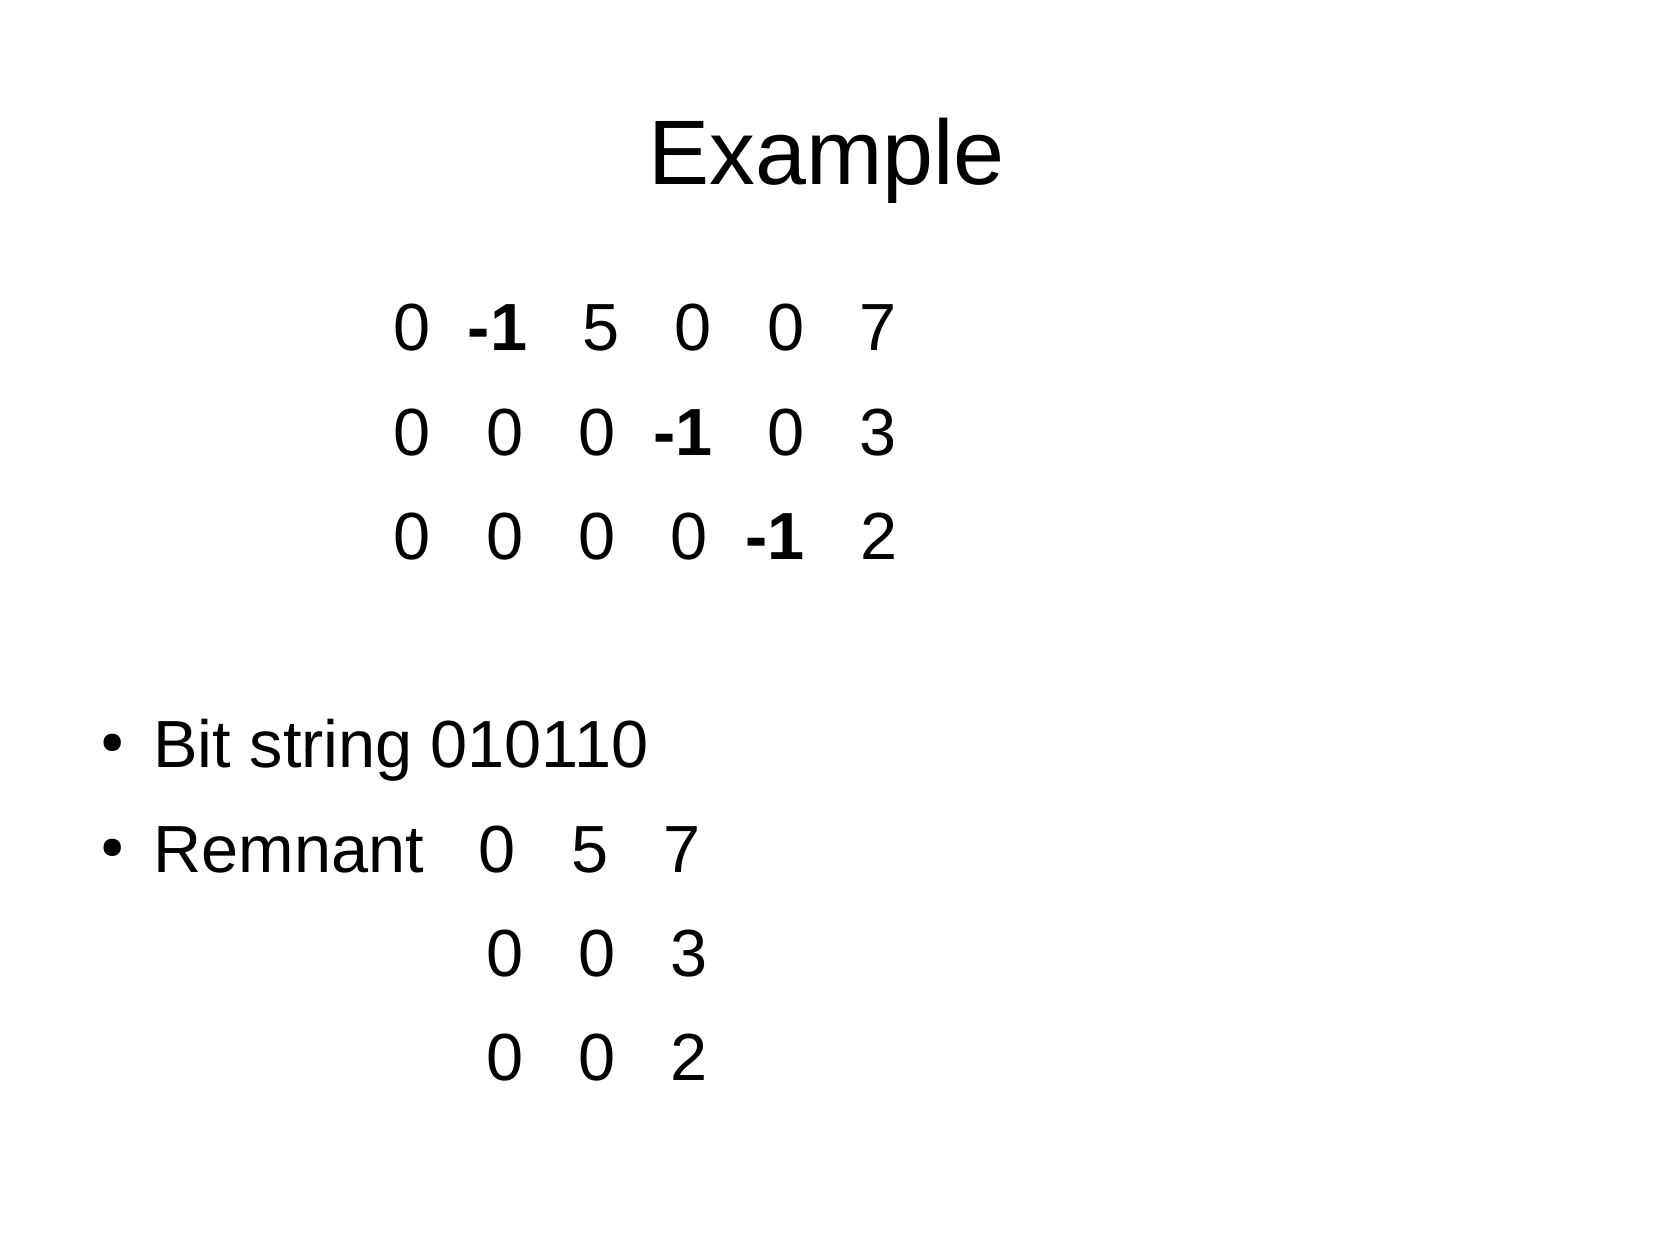

# Example
 0 -1 5 0 0 7
 0 0 0 -1 0 3
 0 0 0 0 -1 2
Bit string 010110
Remnant 0 5 7
 0 0 3
 0 0 2